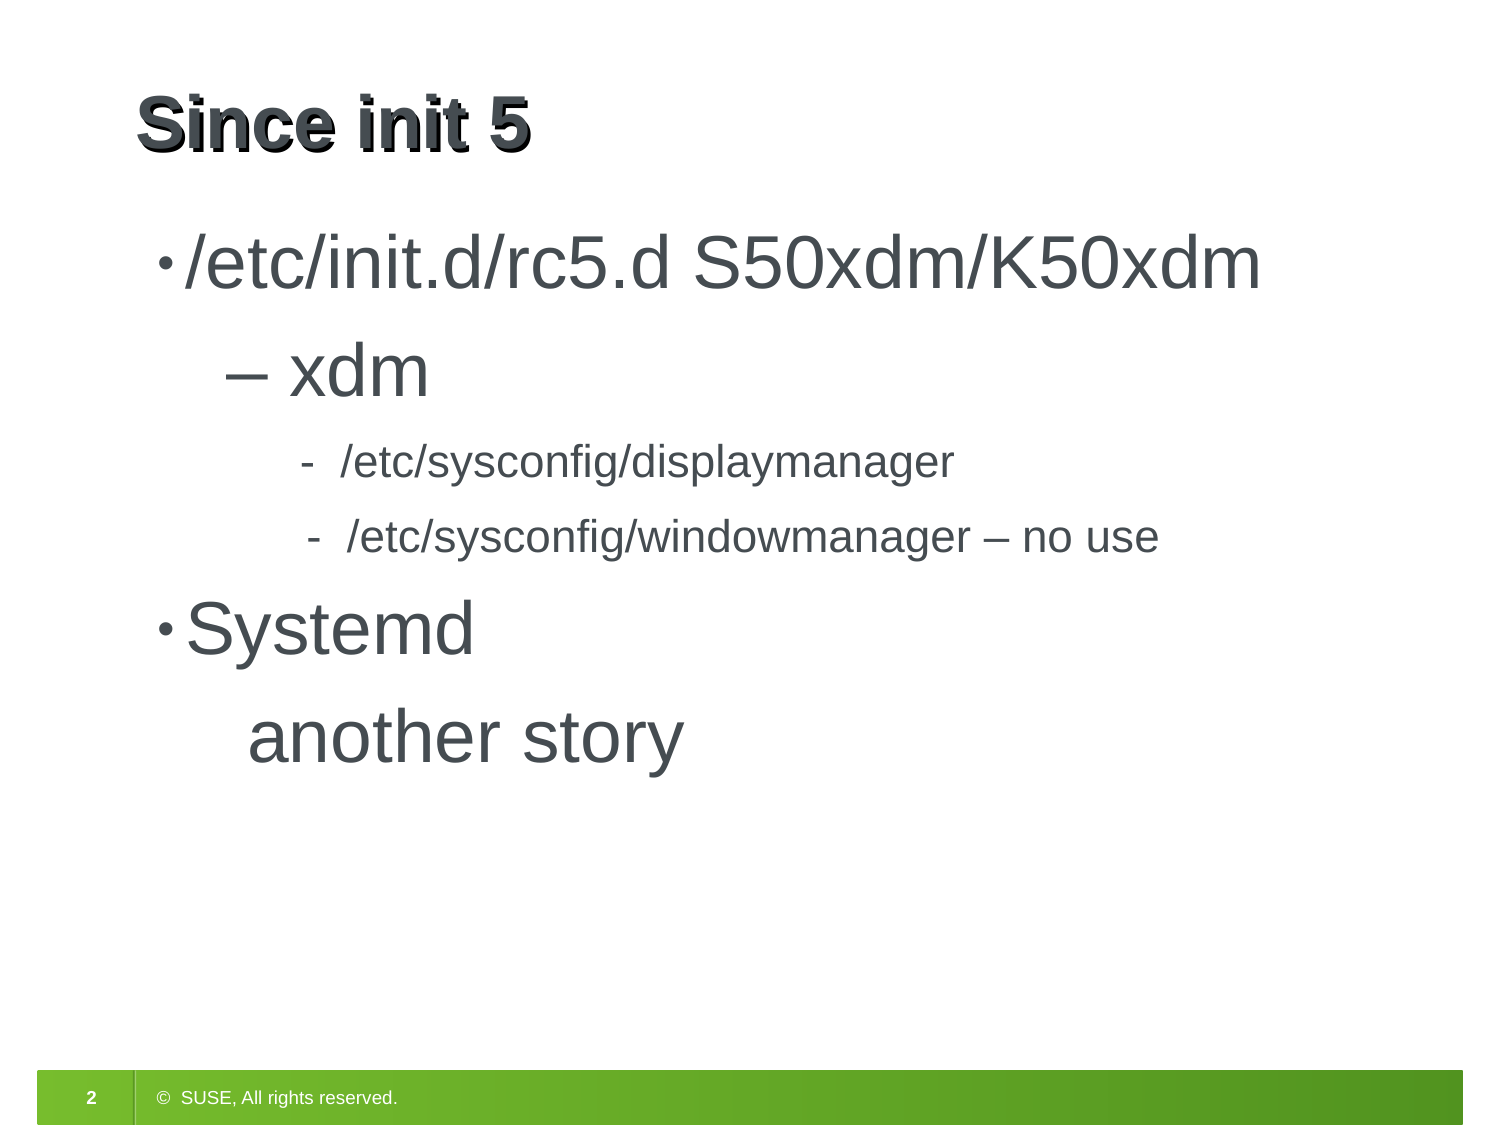

# Since init 5
/etc/init.d/rc5.d S50xdm/K50xdm
 – xdm
 - /etc/sysconfig/displaymanager
 - /etc/sysconfig/windowmanager – no use
Systemd
 another story